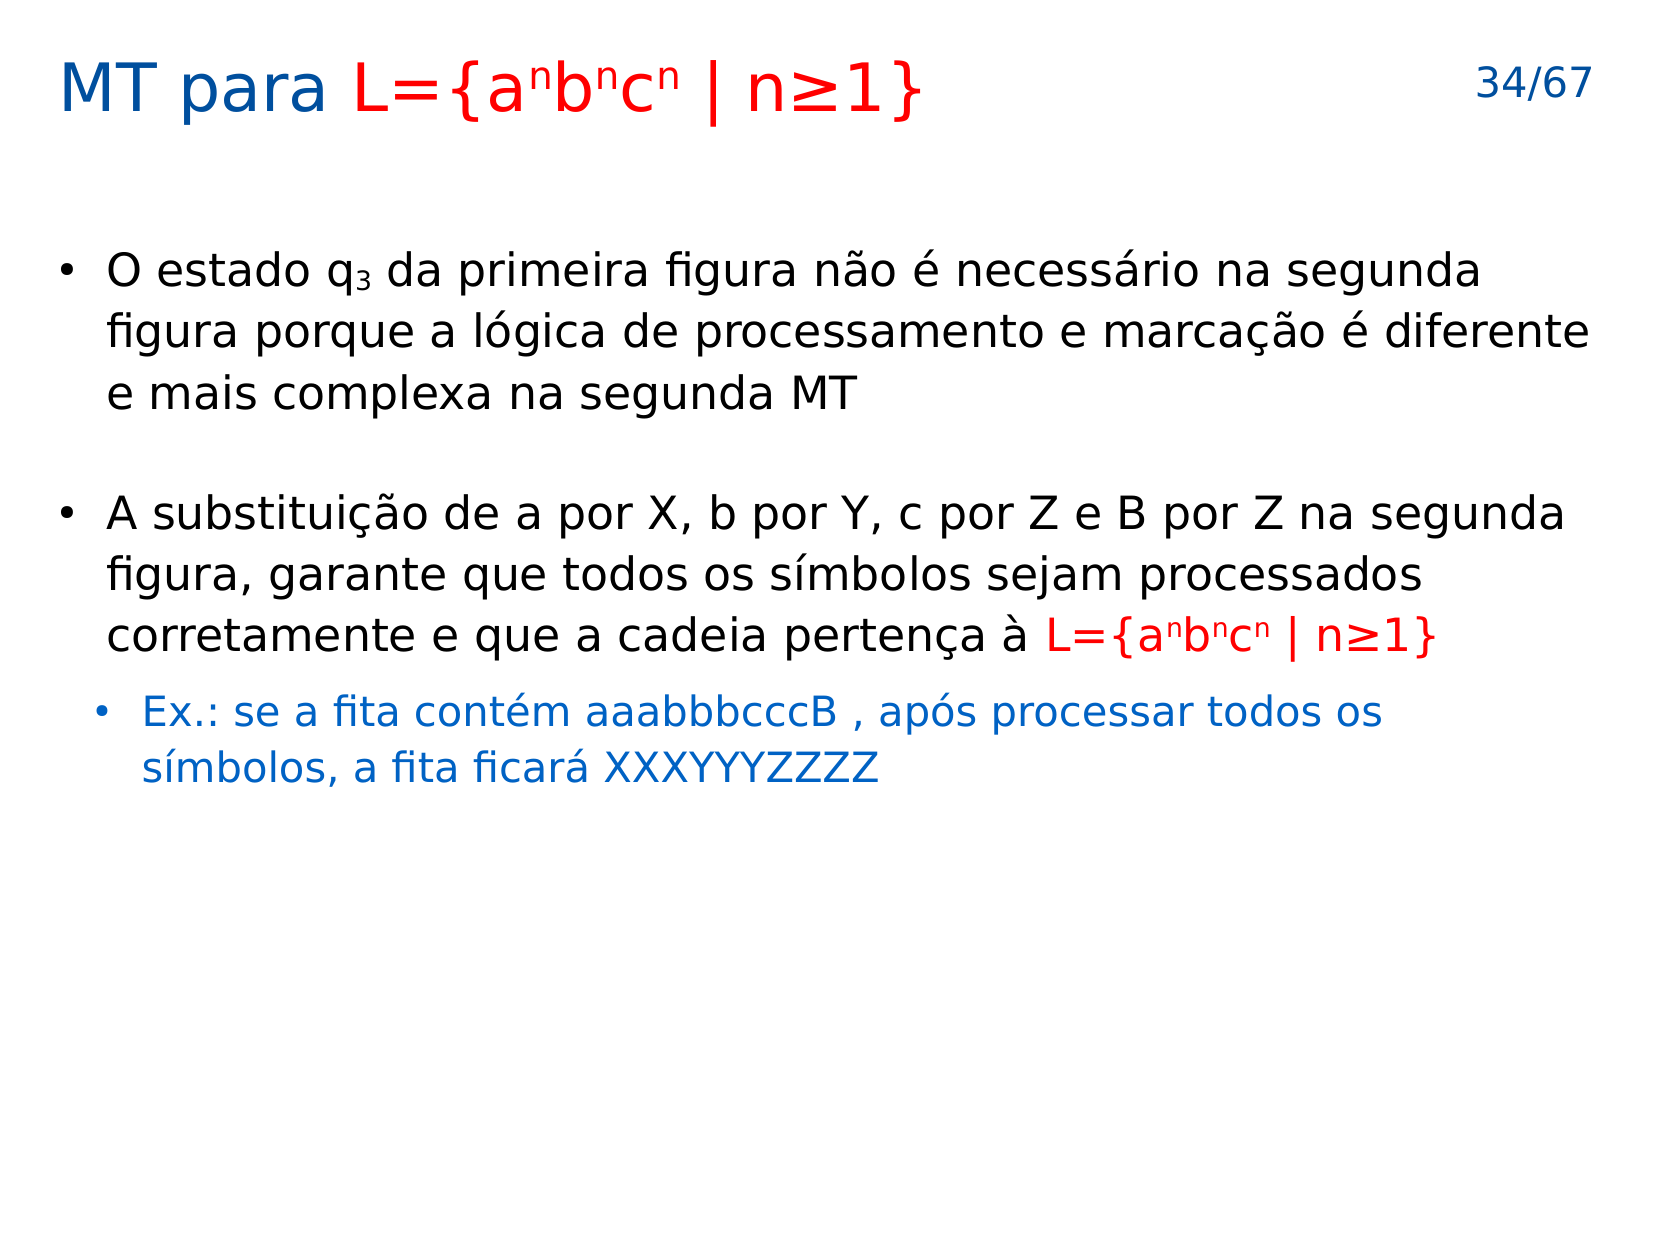

# MT para L={anbncn | n≥1}
34
O estado q3 da primeira figura não é necessário na segunda figura porque a lógica de processamento e marcação é diferente e mais complexa na segunda MT
A substituição de a por X, b por Y, c por Z e B por Z na segunda figura, garante que todos os símbolos sejam processados corretamente e que a cadeia pertença à L={anbncn | n≥1}
Ex.: se a fita contém aaabbbcccB , após processar todos os símbolos, a fita ficará XXXYYYZZZZ